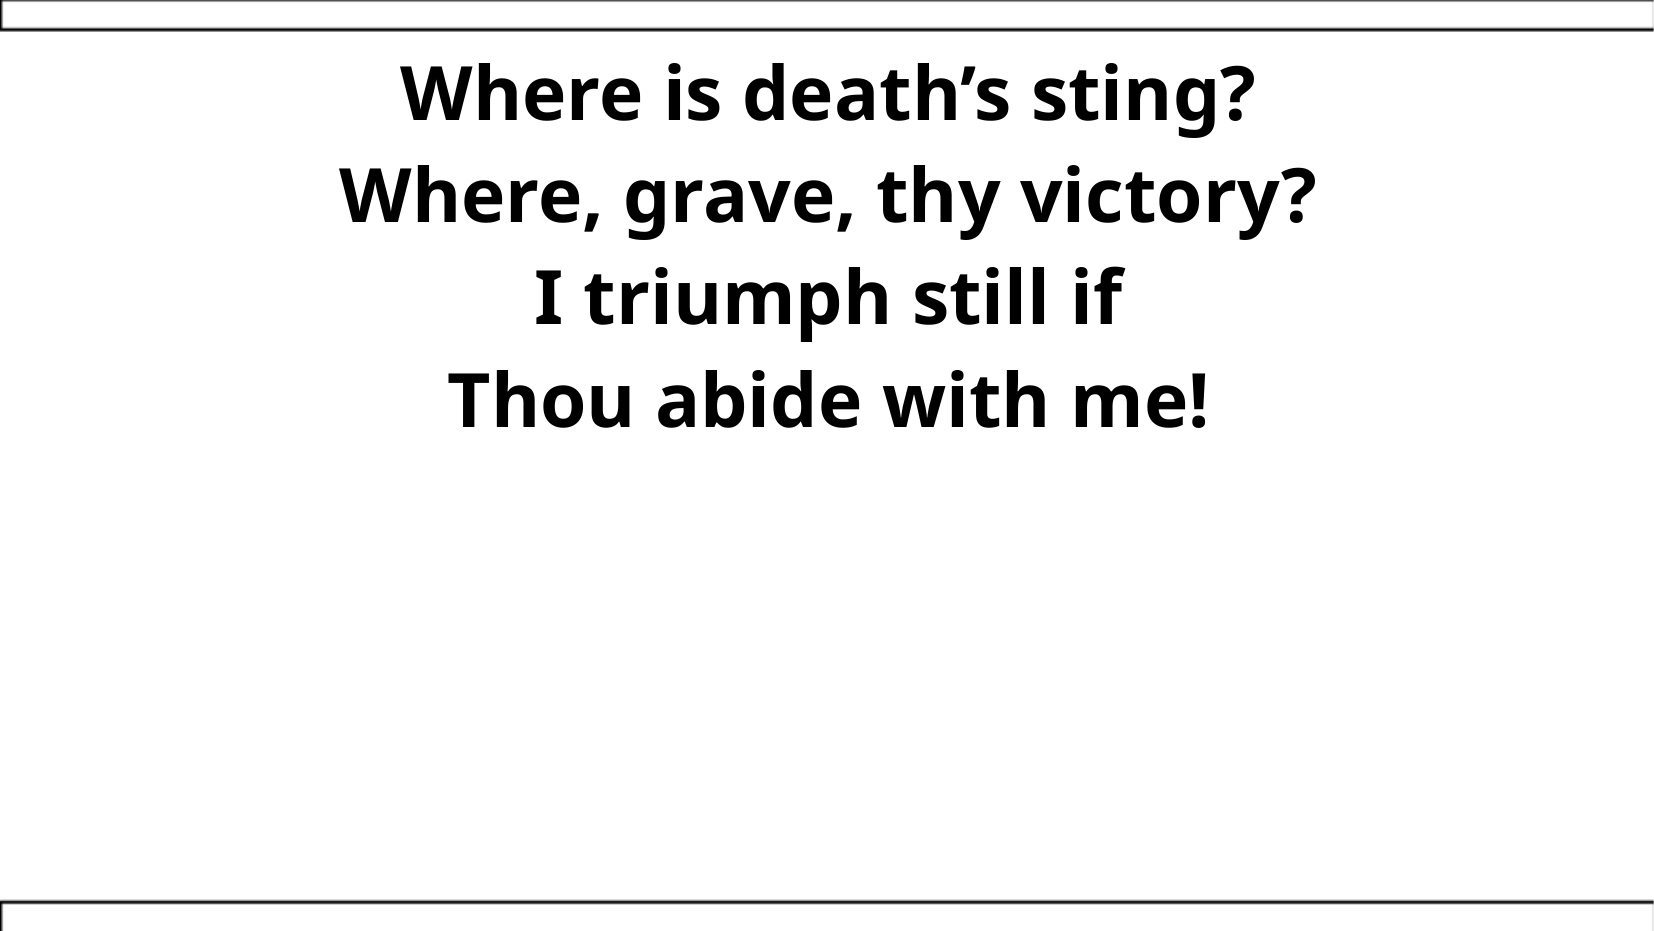

Where is death’s sting?
Where, grave, thy victory?
I triumph still if
Thou abide with me!